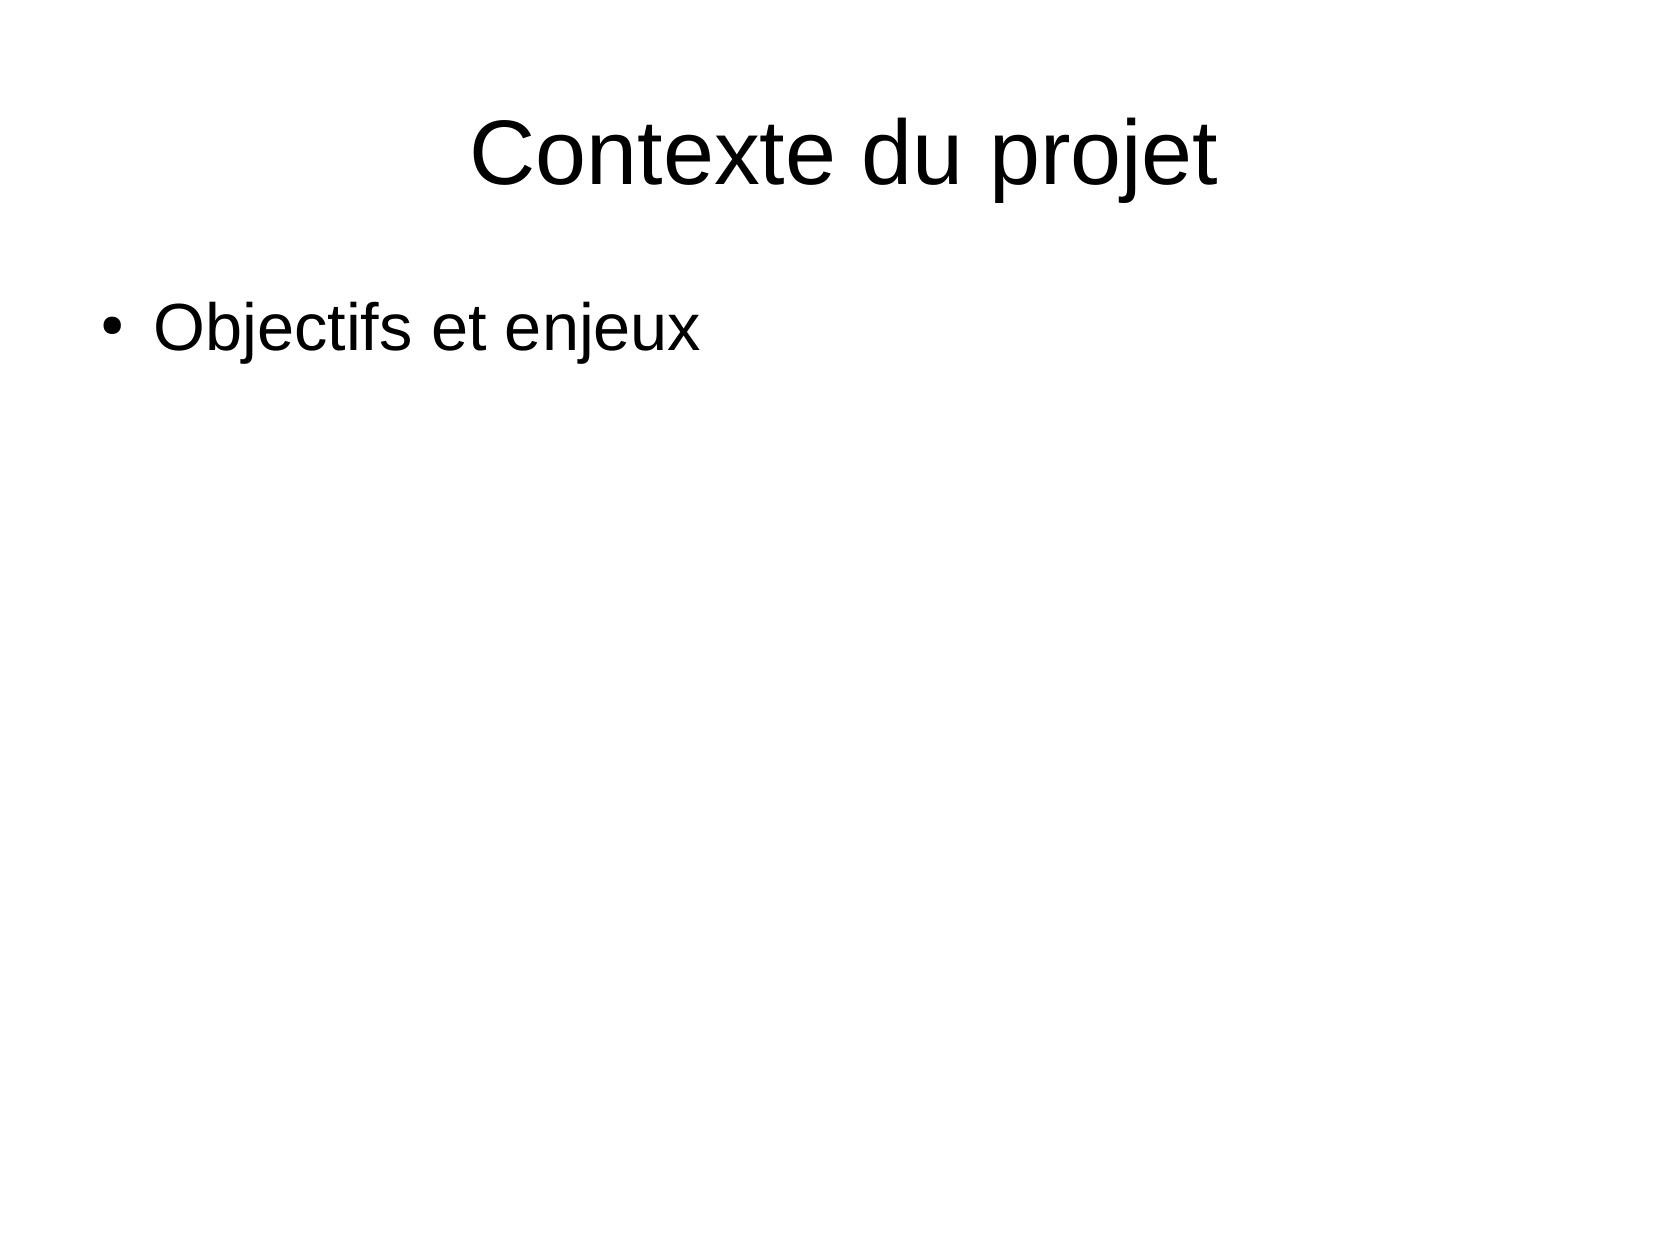

# Contexte du projet
Objectifs et enjeux